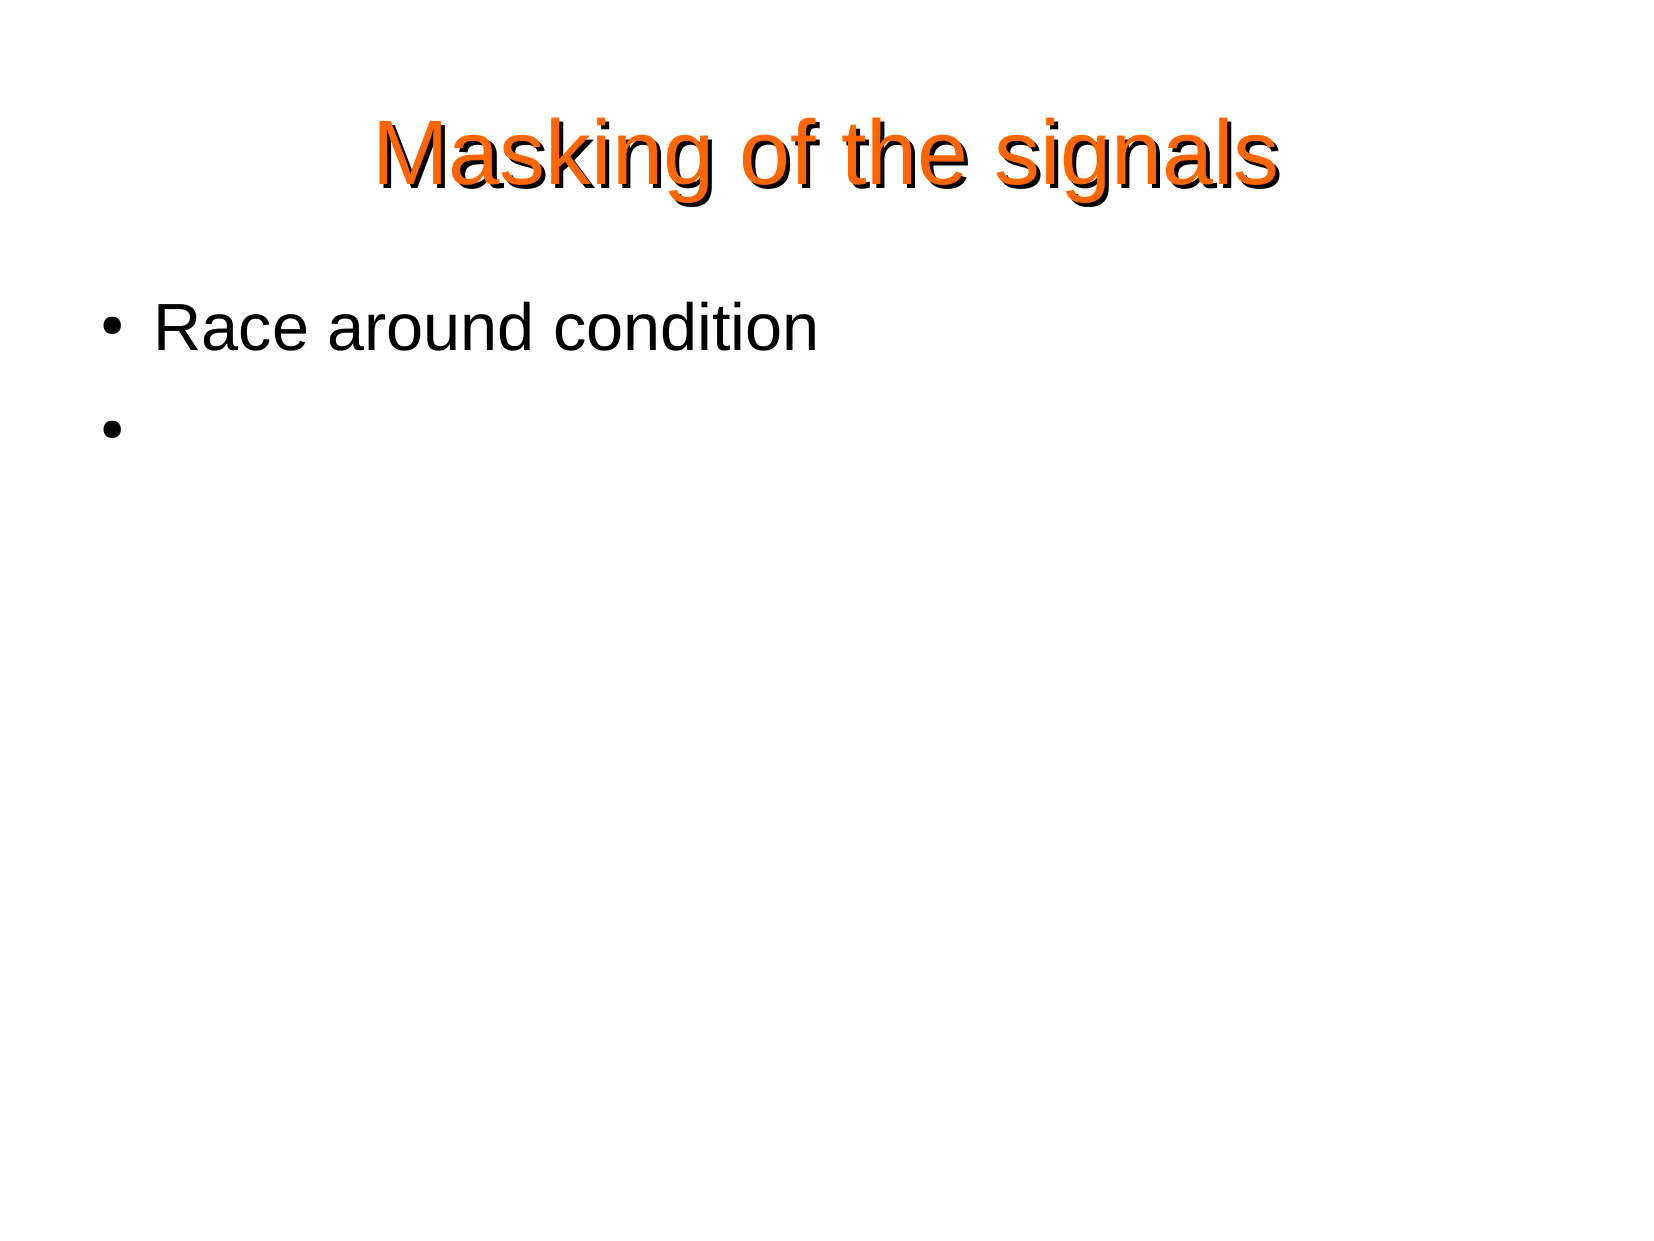

# Masking of the signals
Race around condition